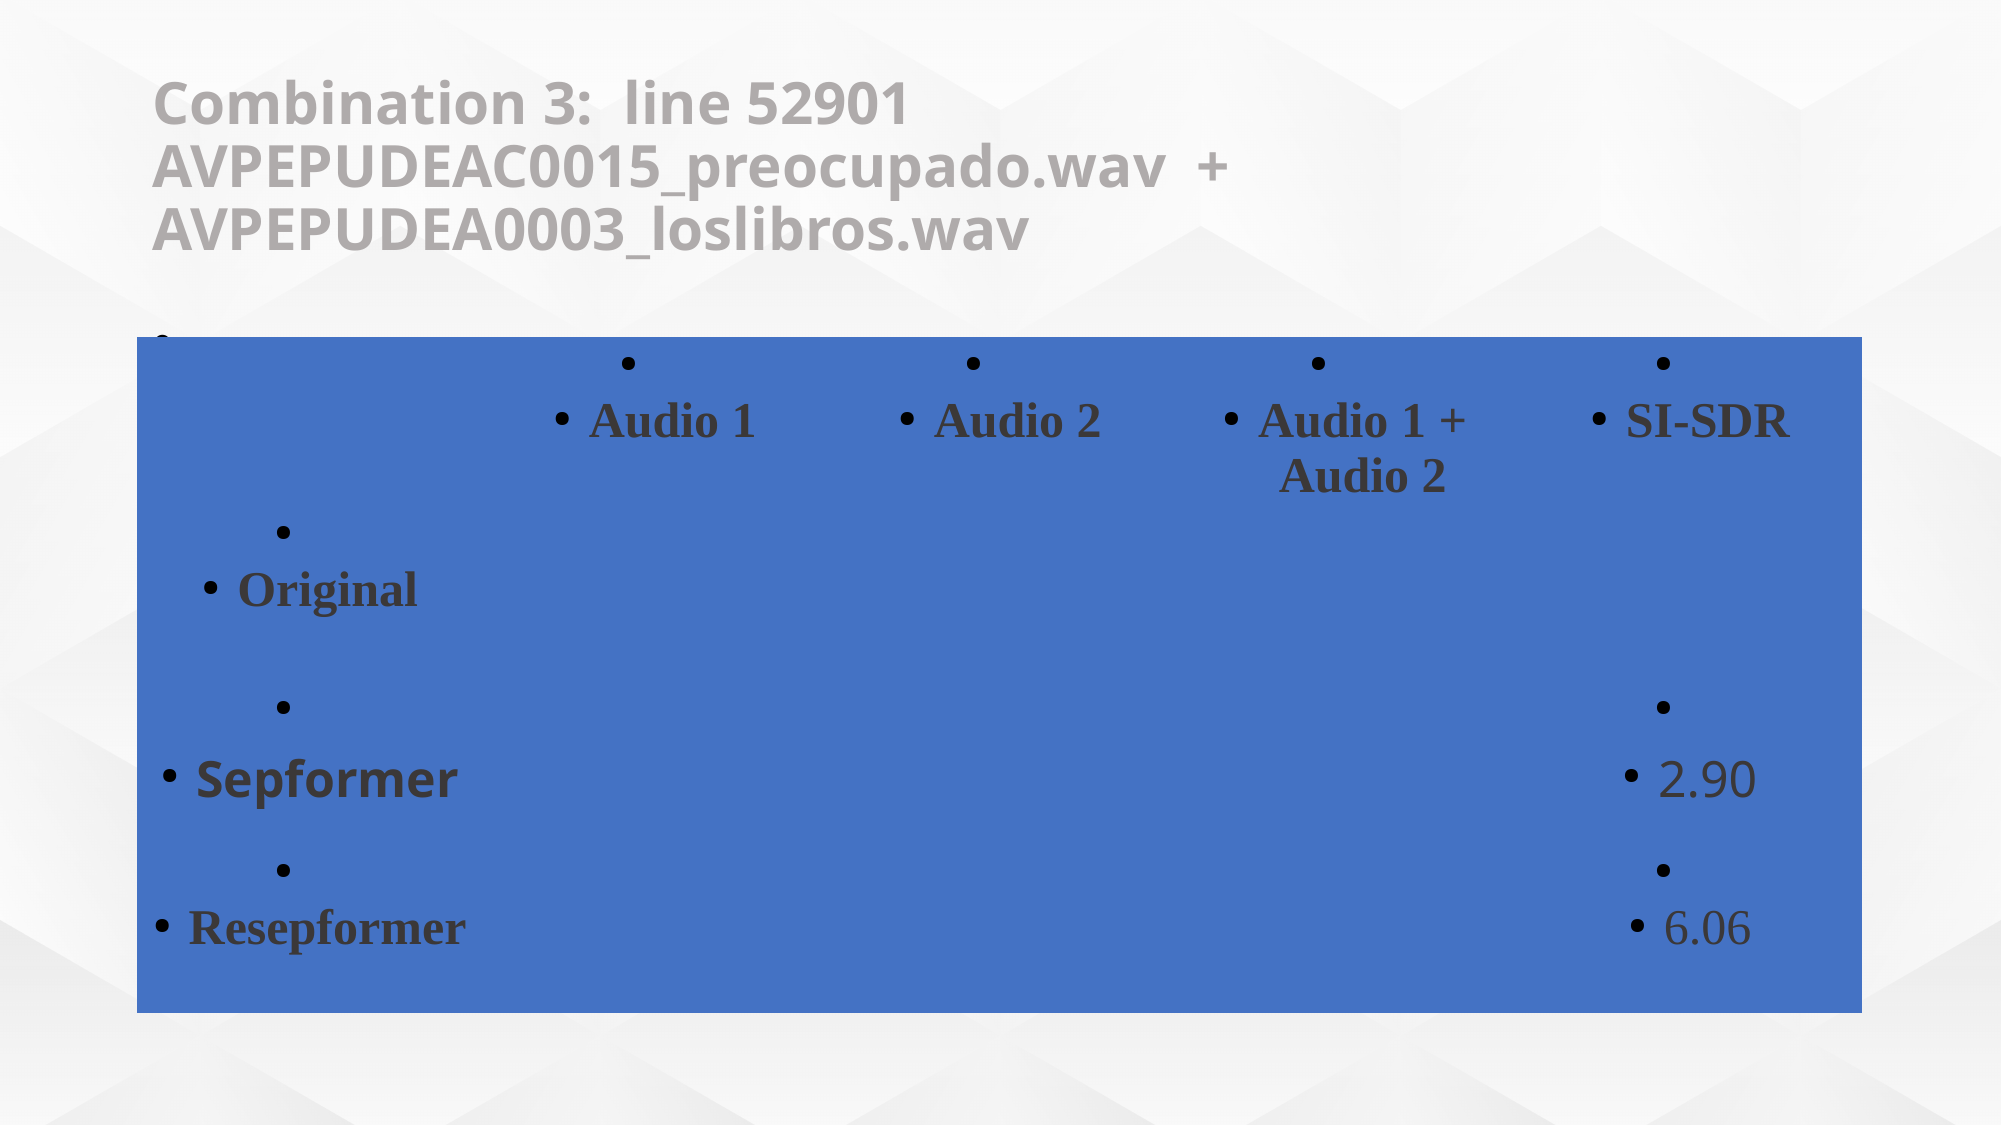

# Combination 3: line 52901 AVPEPUDEAC0015_preocupado.wav + AVPEPUDEA0003_loslibros.wav
| | Audio 1 | Audio 2 | Audio 1 + Audio 2 | SI-SDR |
| --- | --- | --- | --- | --- |
| Original | | | | |
| Sepformer | | | | 2.90 |
| Resepformer | | | | 6.06 |